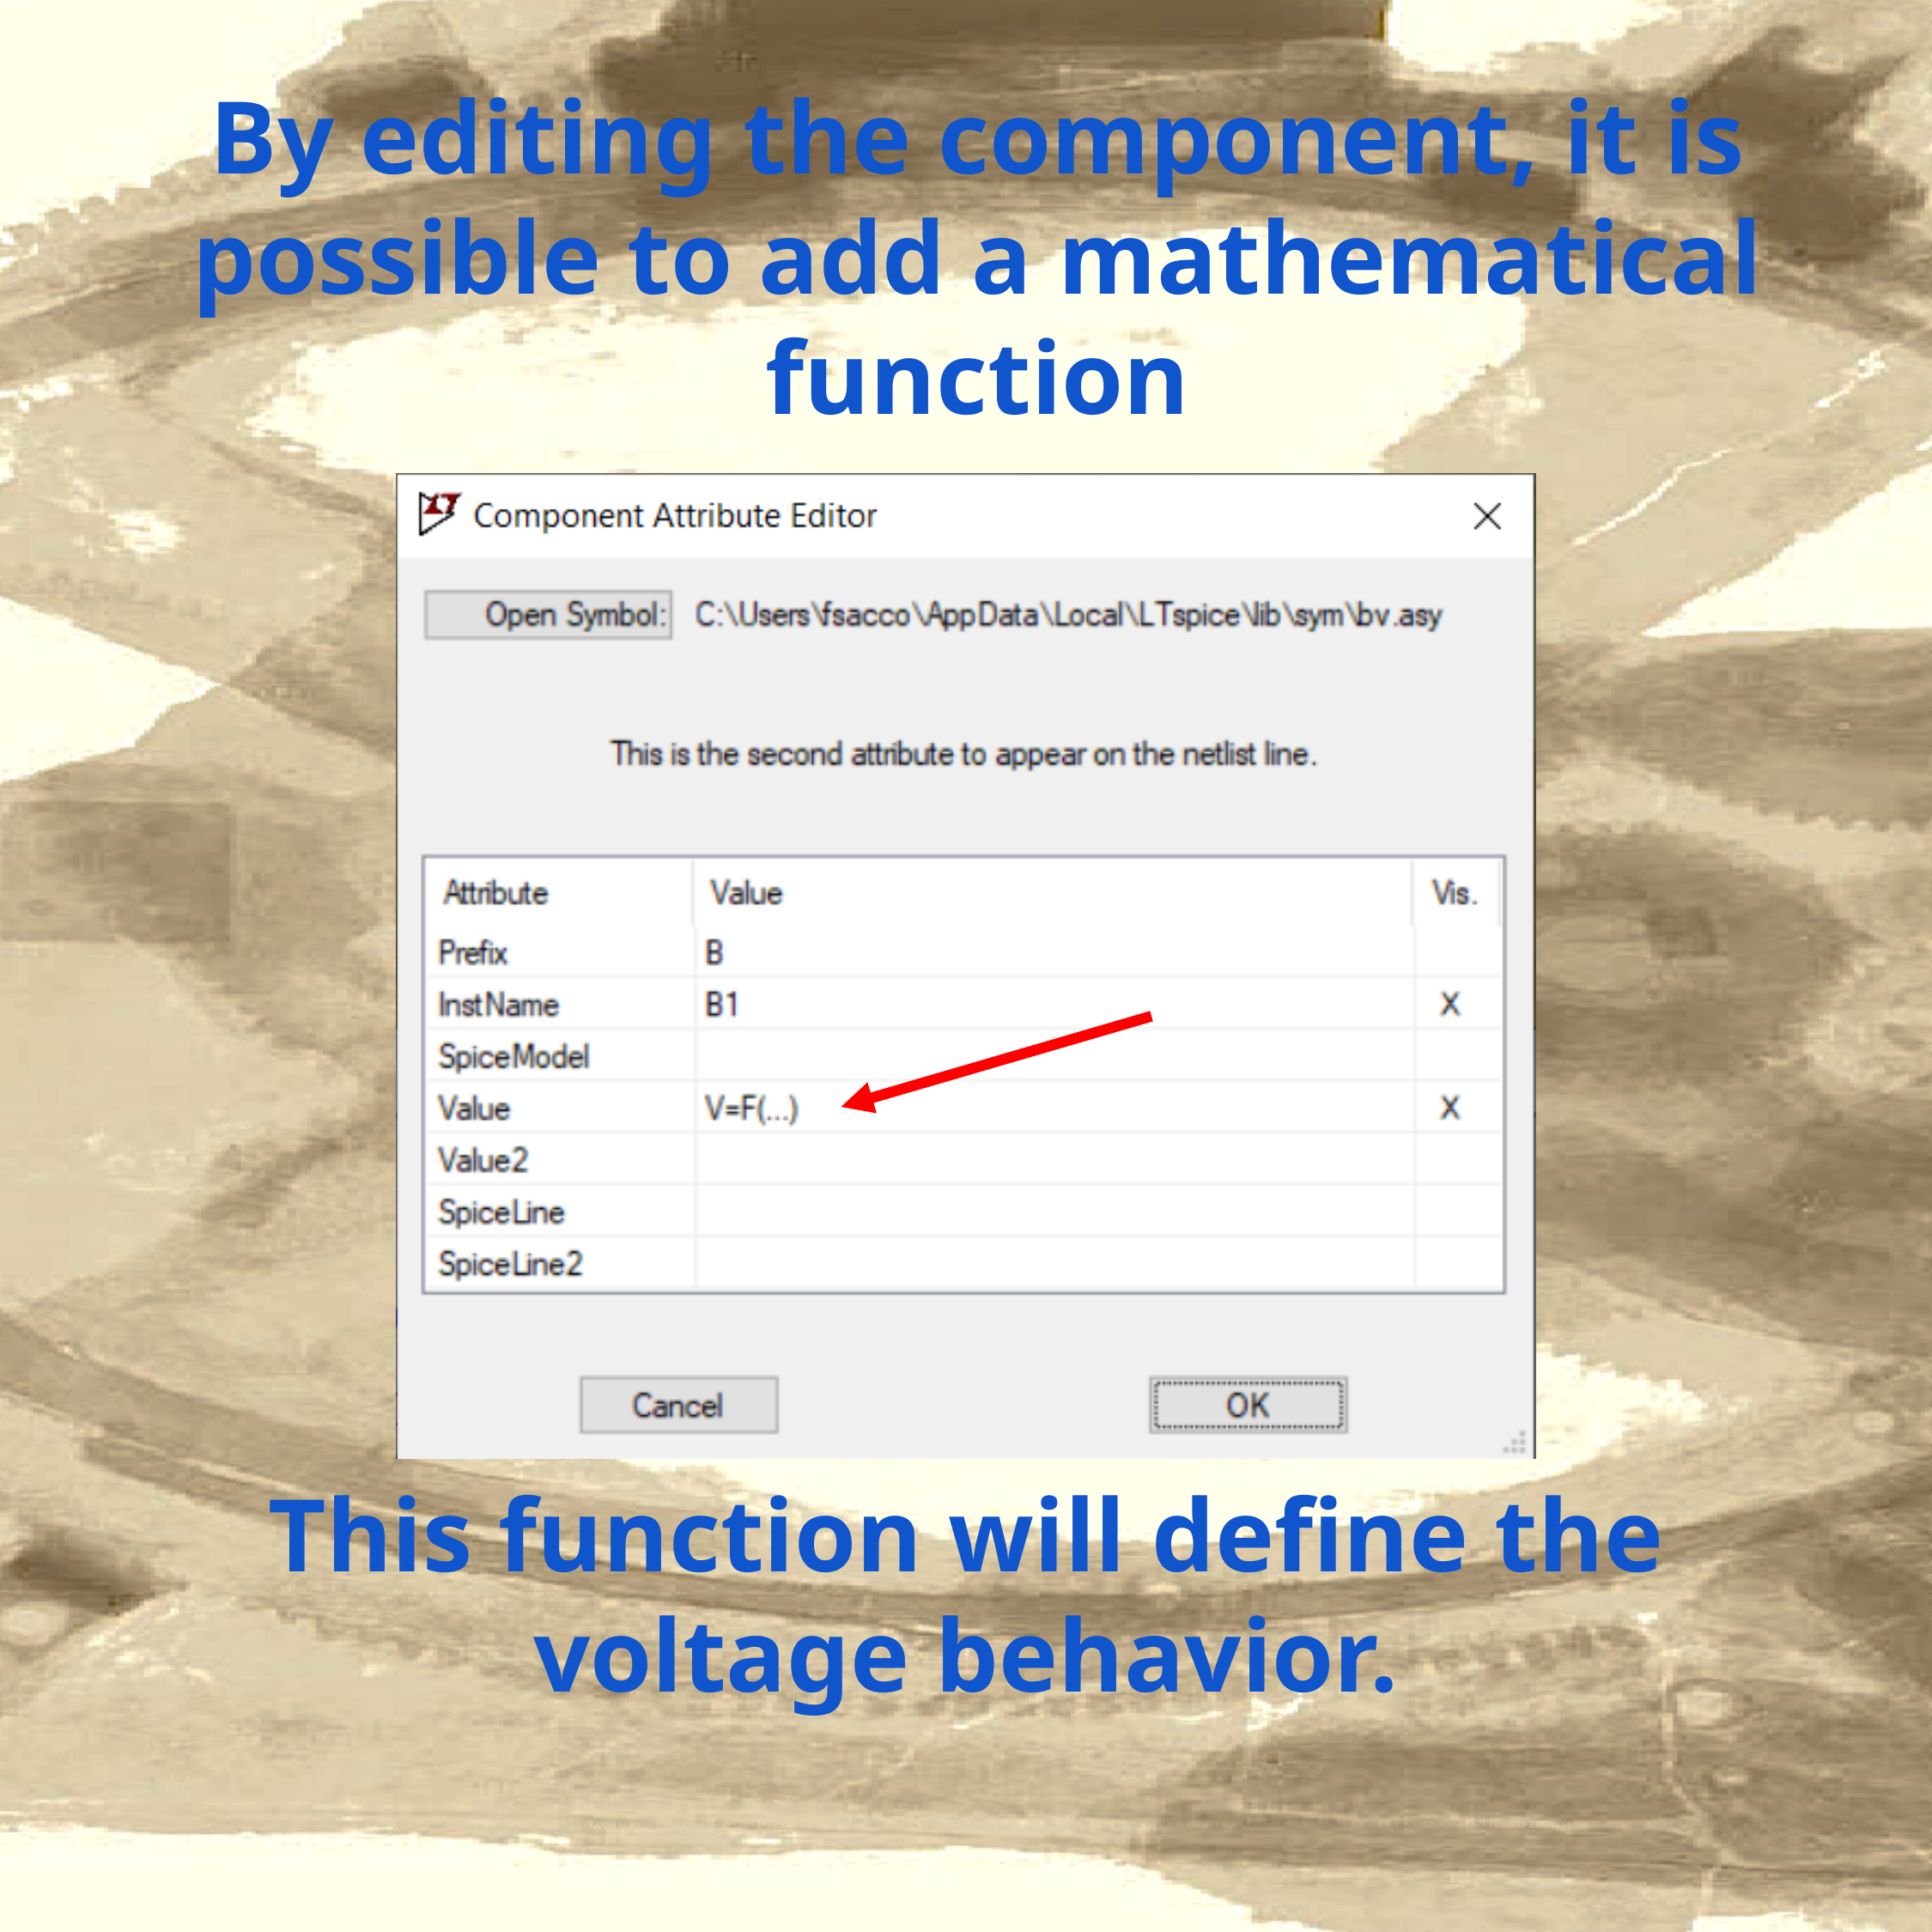

By editing the component, it is possible to add a mathematical function
This function will define the voltage behavior.